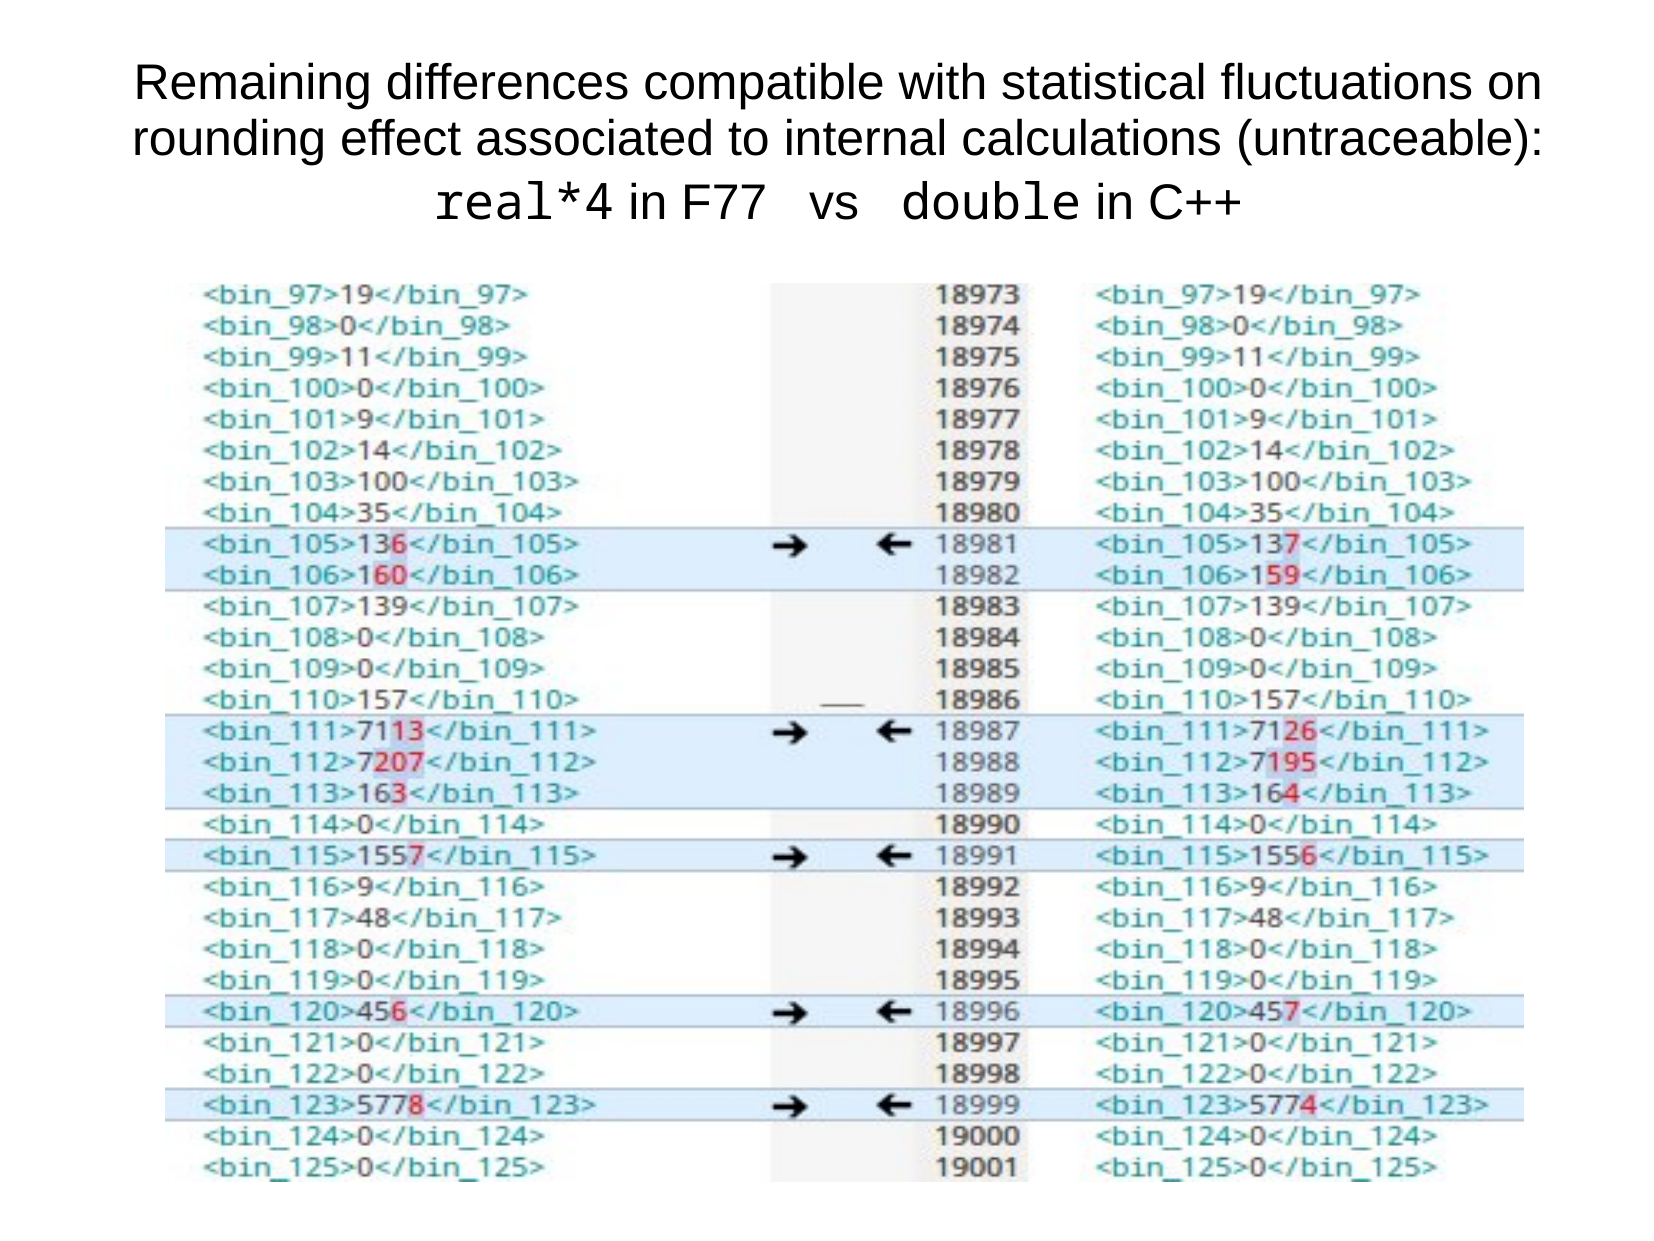

# Remaining differences compatible with statistical fluctuations on rounding effect associated to internal calculations (untraceable): real*4 in F77 vs double in C++